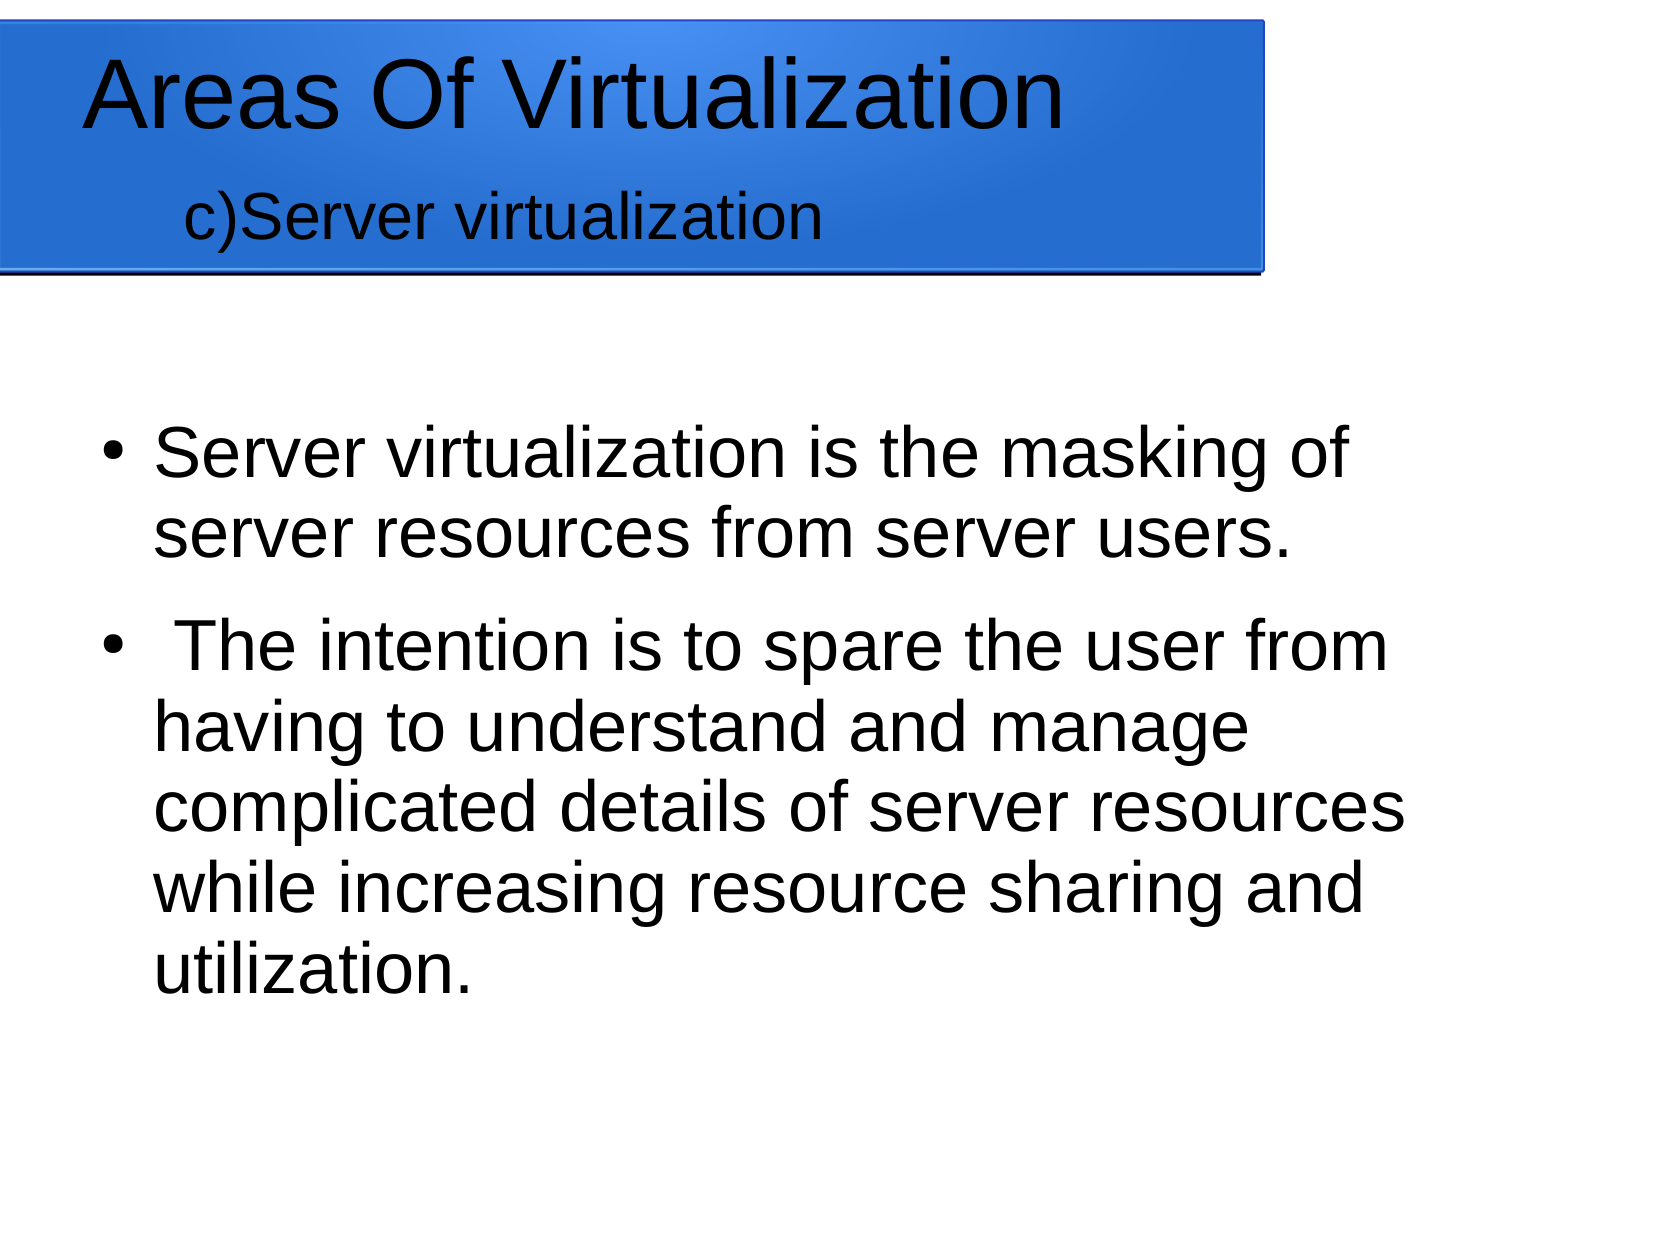

# Areas Of Virtualization c)Server virtualization
Server virtualization is the masking of server resources from server users.
 The intention is to spare the user from having to understand and manage complicated details of server resources while increasing resource sharing and utilization.